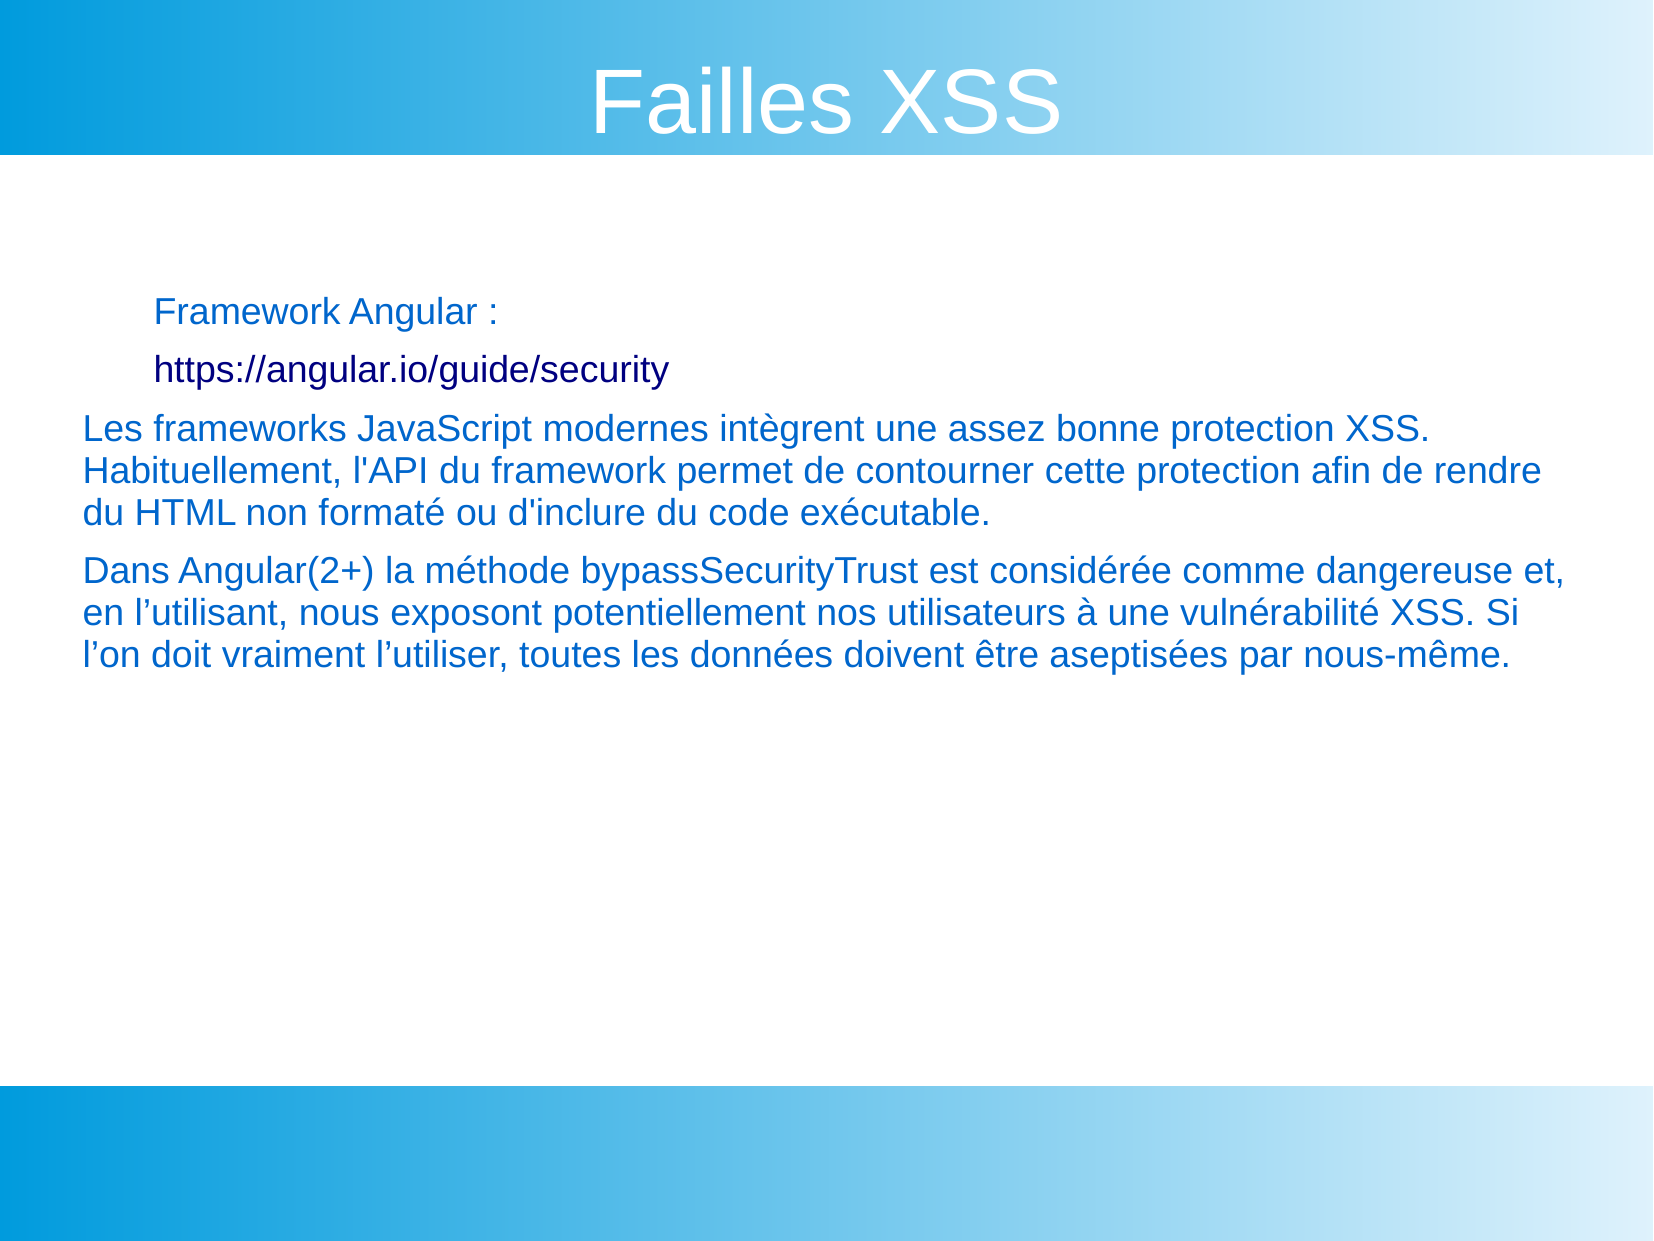

# Failles XSS
Framework Angular :
https://angular.io/guide/security
Les frameworks JavaScript modernes intègrent une assez bonne protection XSS. Habituellement, l'API du framework permet de contourner cette protection afin de rendre du HTML non formaté ou d'inclure du code exécutable.
Dans Angular(2+) la méthode bypassSecurityTrust est considérée comme dangereuse et, en l’utilisant, nous exposont potentiellement nos utilisateurs à une vulnérabilité XSS. Si l’on doit vraiment l’utiliser, toutes les données doivent être aseptisées par nous-même.